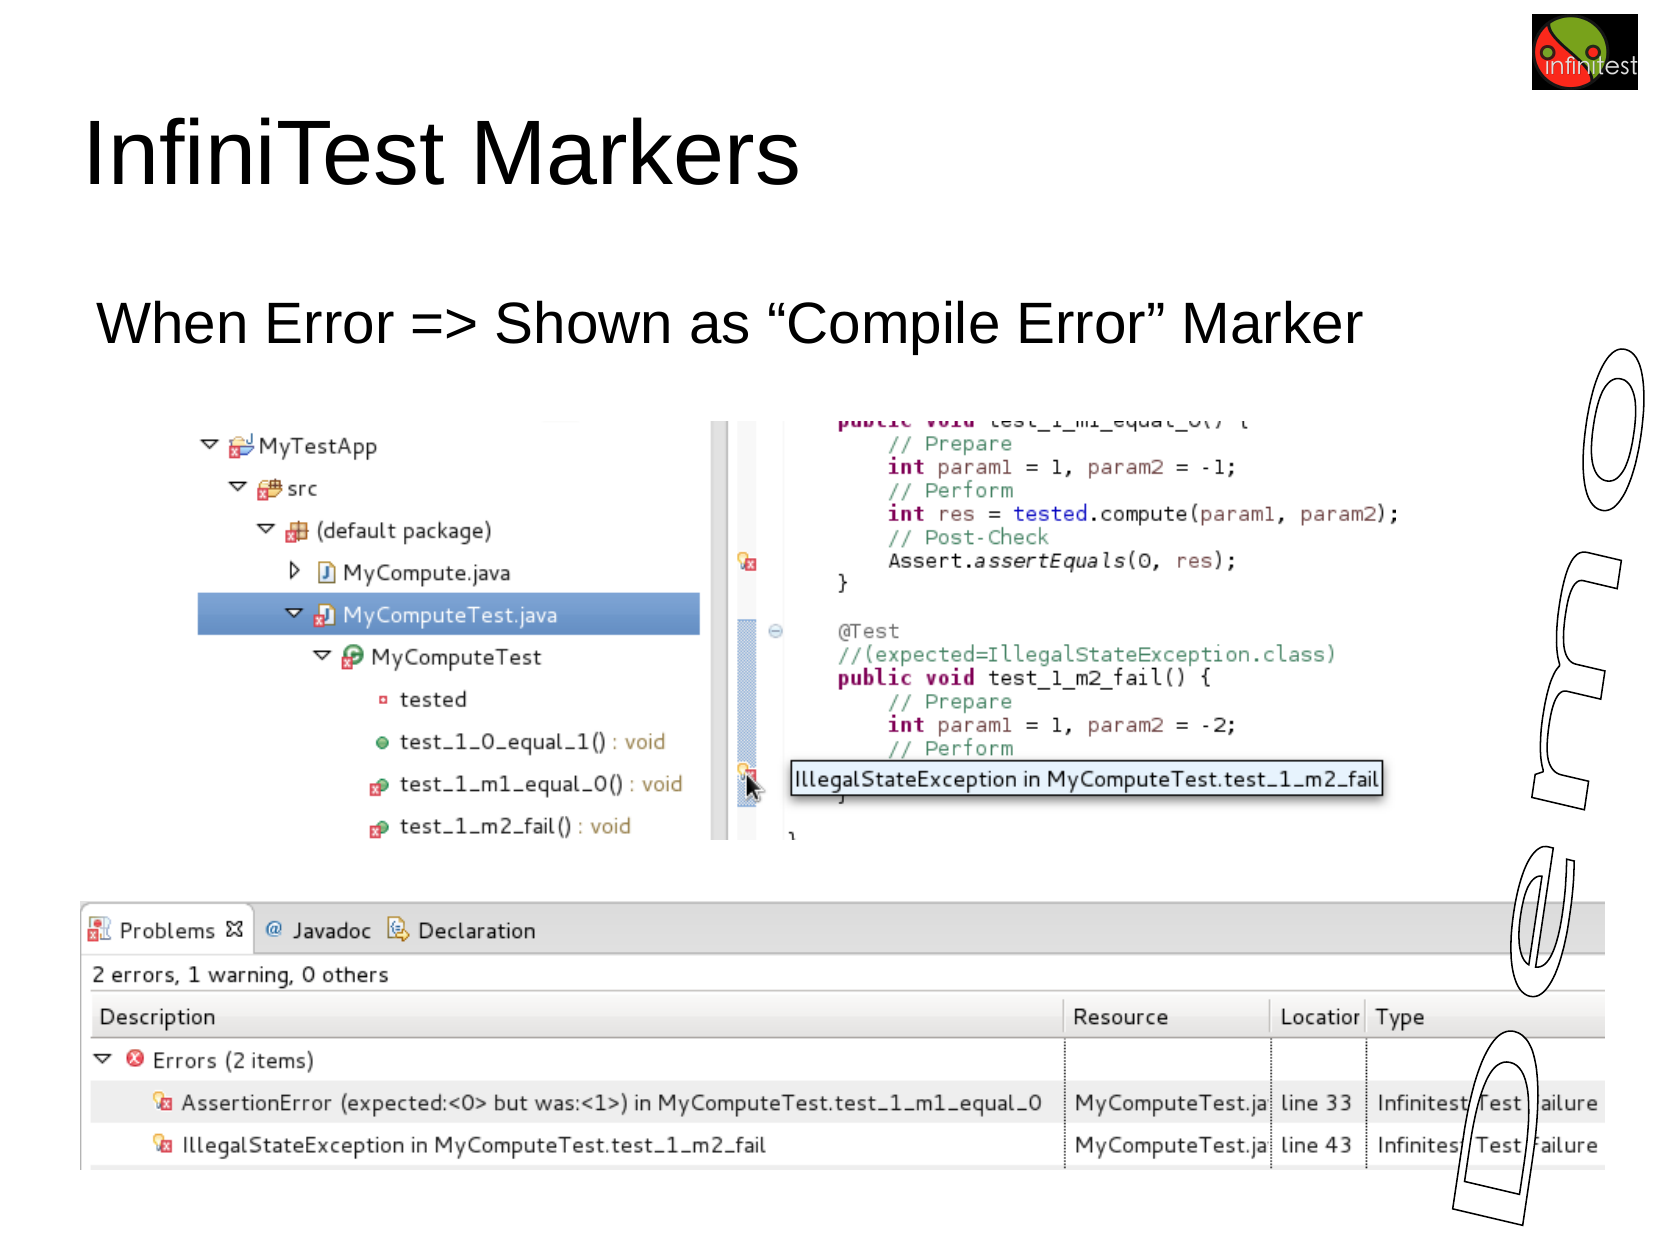

# InfiniTest Markers
When Error => Shown as “Compile Error” Marker
Demo